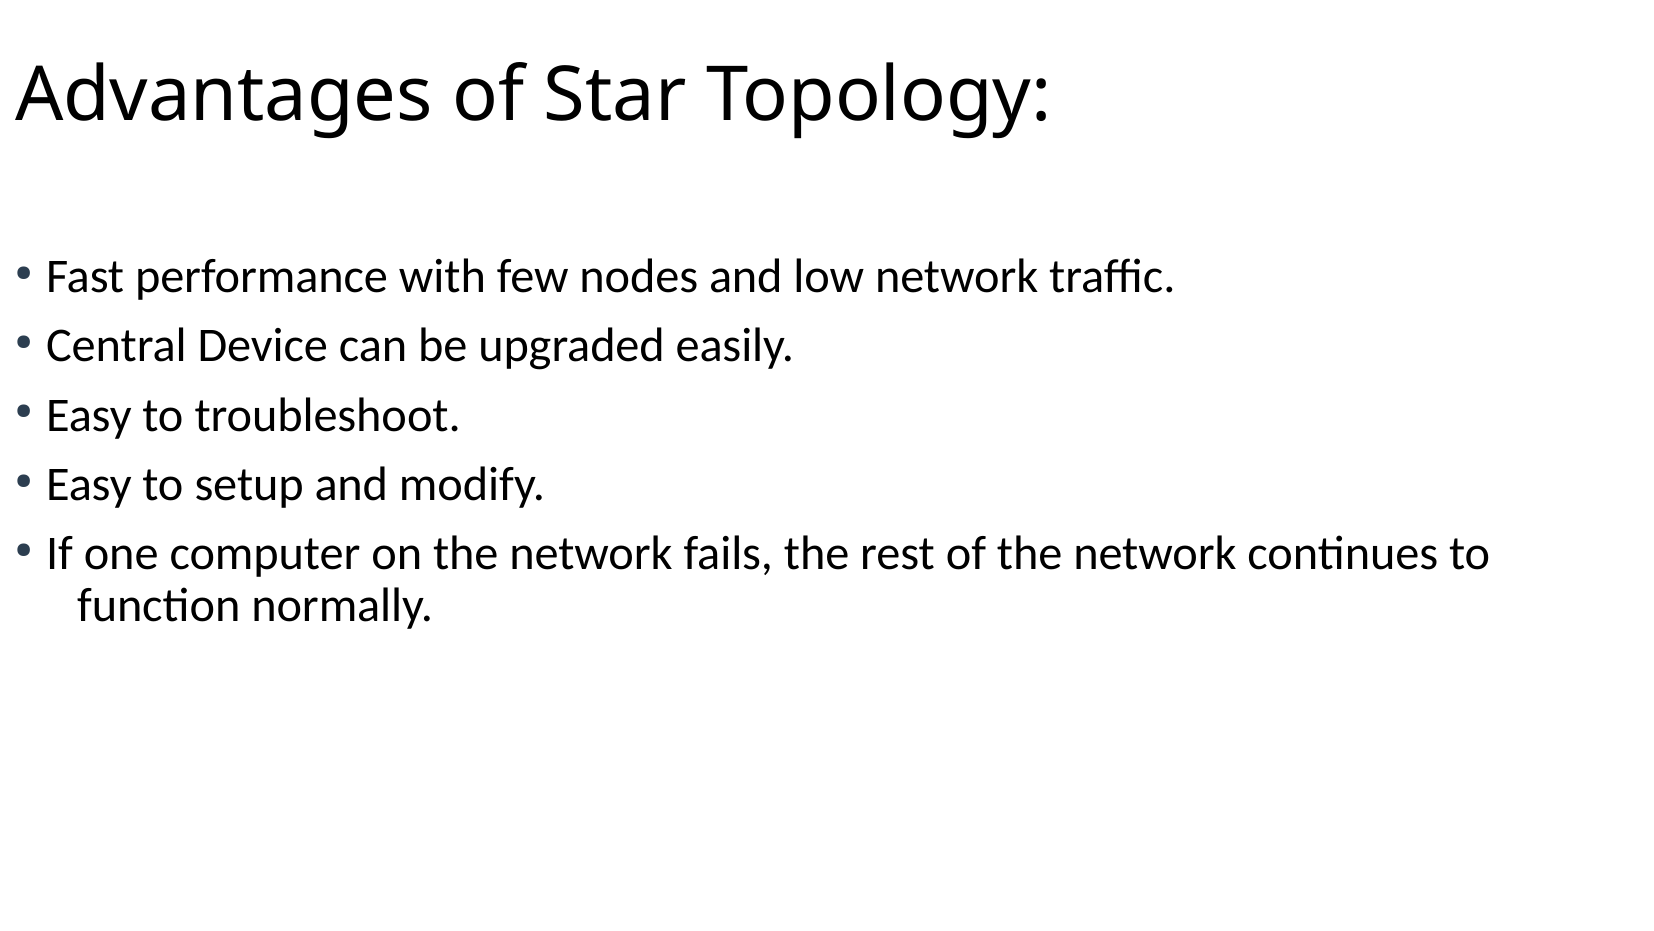

# Advantages of Star Topology:
Fast performance with few nodes and low network traffic.
Central Device can be upgraded easily.
Easy to troubleshoot.
Easy to setup and modify.
If one computer on the network fails, the rest of the network continues to function normally.